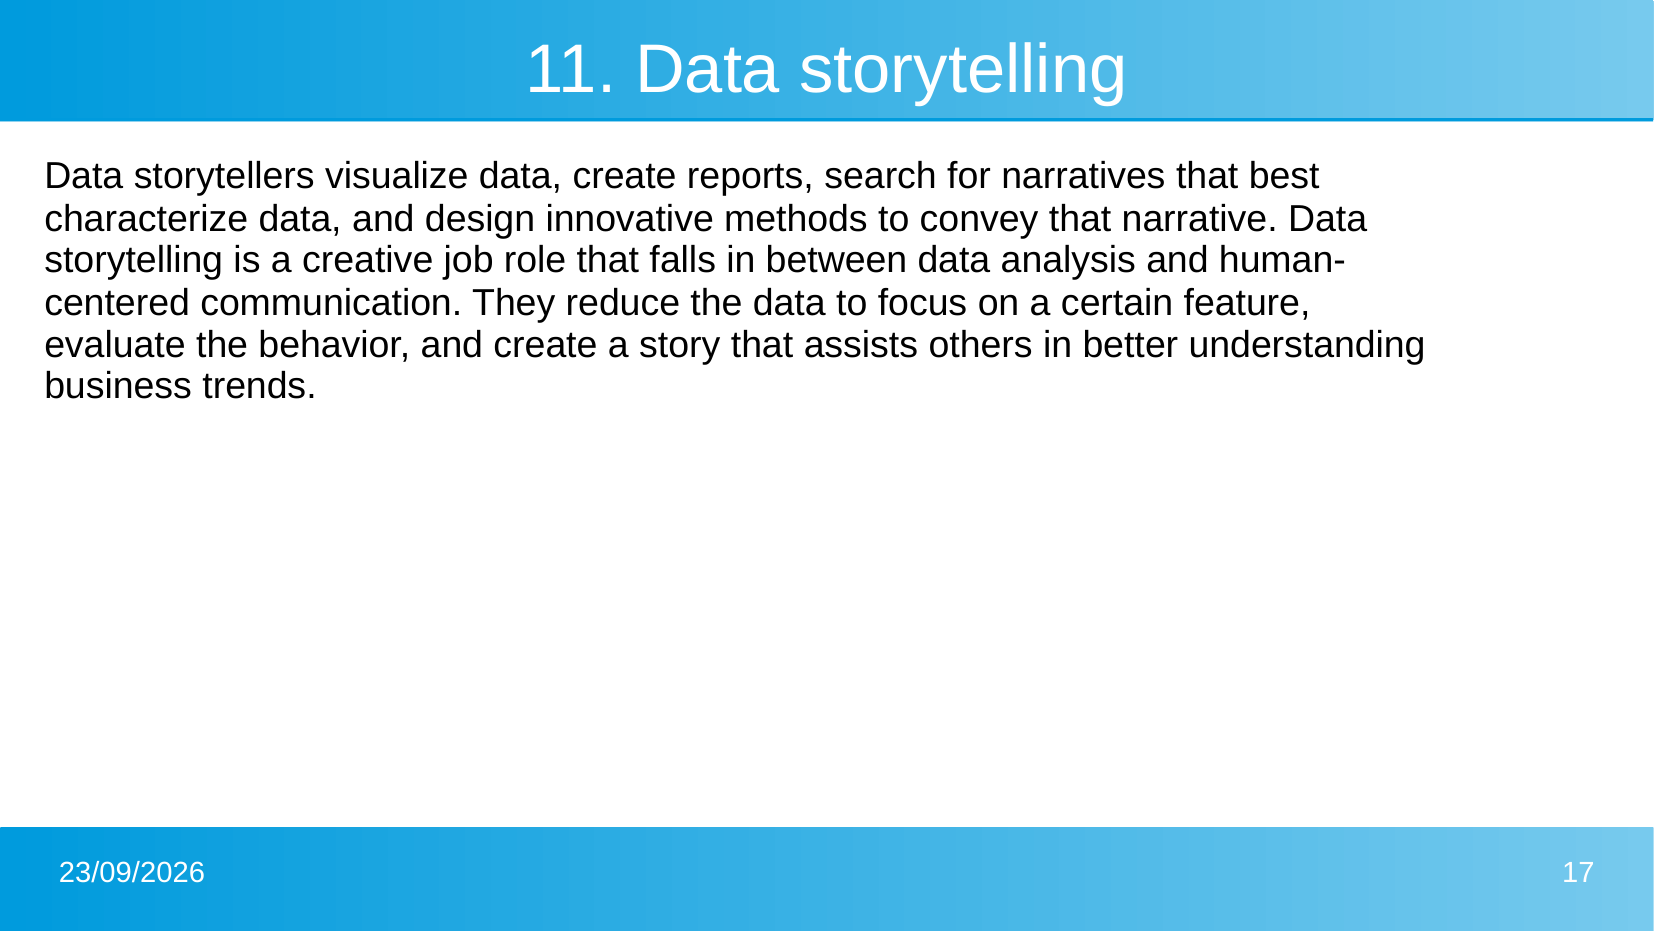

# 11. Data storytelling
Data storytellers visualize data, create reports, search for narratives that best characterize data, and design innovative methods to convey that narrative. Data storytelling is a creative job role that falls in between data analysis and human-centered communication. They reduce the data to focus on a certain feature, evaluate the behavior, and create a story that assists others in better understanding business trends.
17